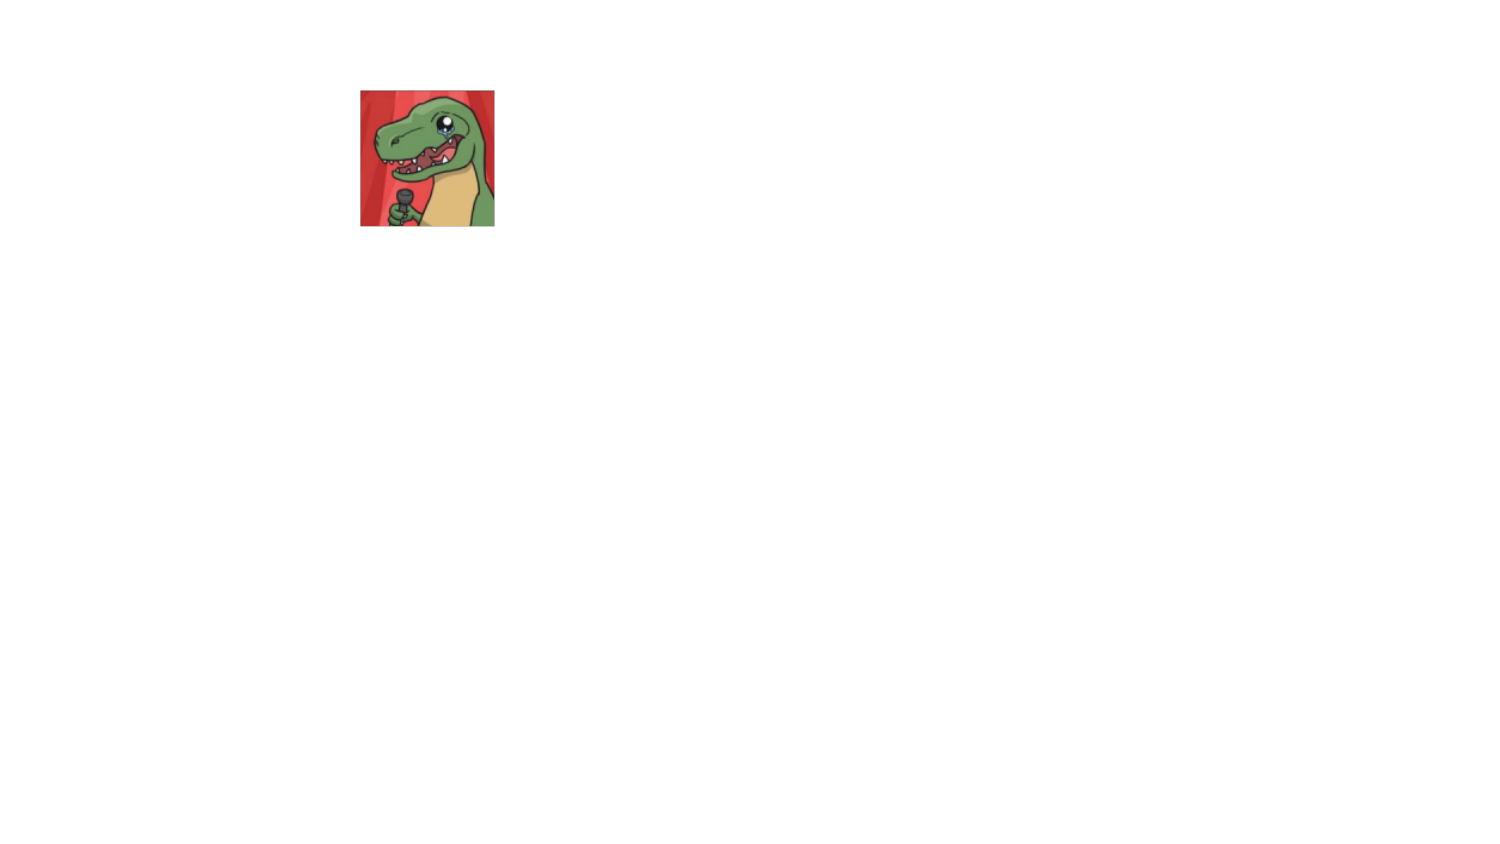

Reptilianos Cloud
Atziry Denisse González               inv0391@innovaccion.mx
César Augusto Flores                    inv1741@innovaccion.mx
Jorge Pérez Sánchez                     inv4091@innovaccion.mx
Oscar Zambrano                            inv4325@innovaccion.mx
Osiel Alejandro Rubio                   inv4437@innovaccion.mx